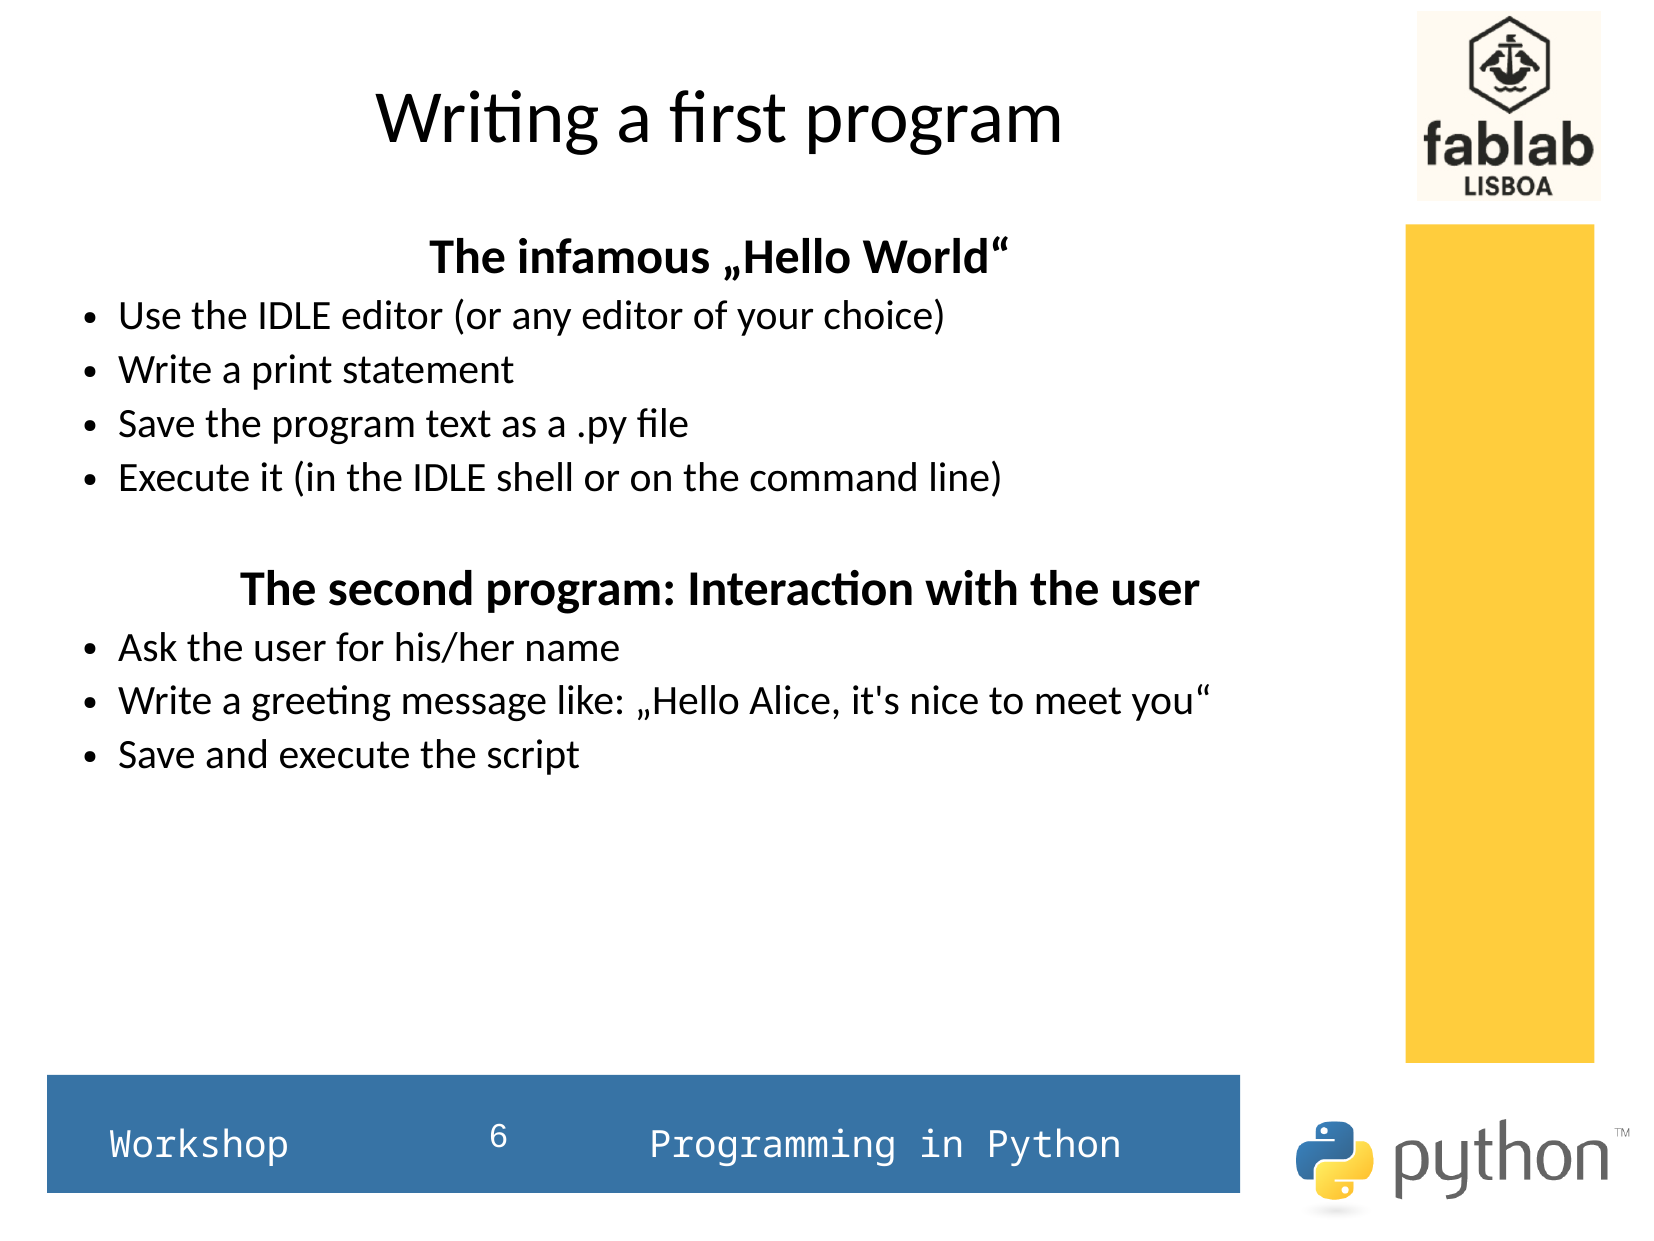

# Writing a first program
The infamous „Hello World“
Use the IDLE editor (or any editor of your choice)
Write a print statement
Save the program text as a .py file
Execute it (in the IDLE shell or on the command line)
The second program: Interaction with the user
Ask the user for his/her name
Write a greeting message like: „Hello Alice, it's nice to meet you“
Save and execute the script
Workshop Programming in Python